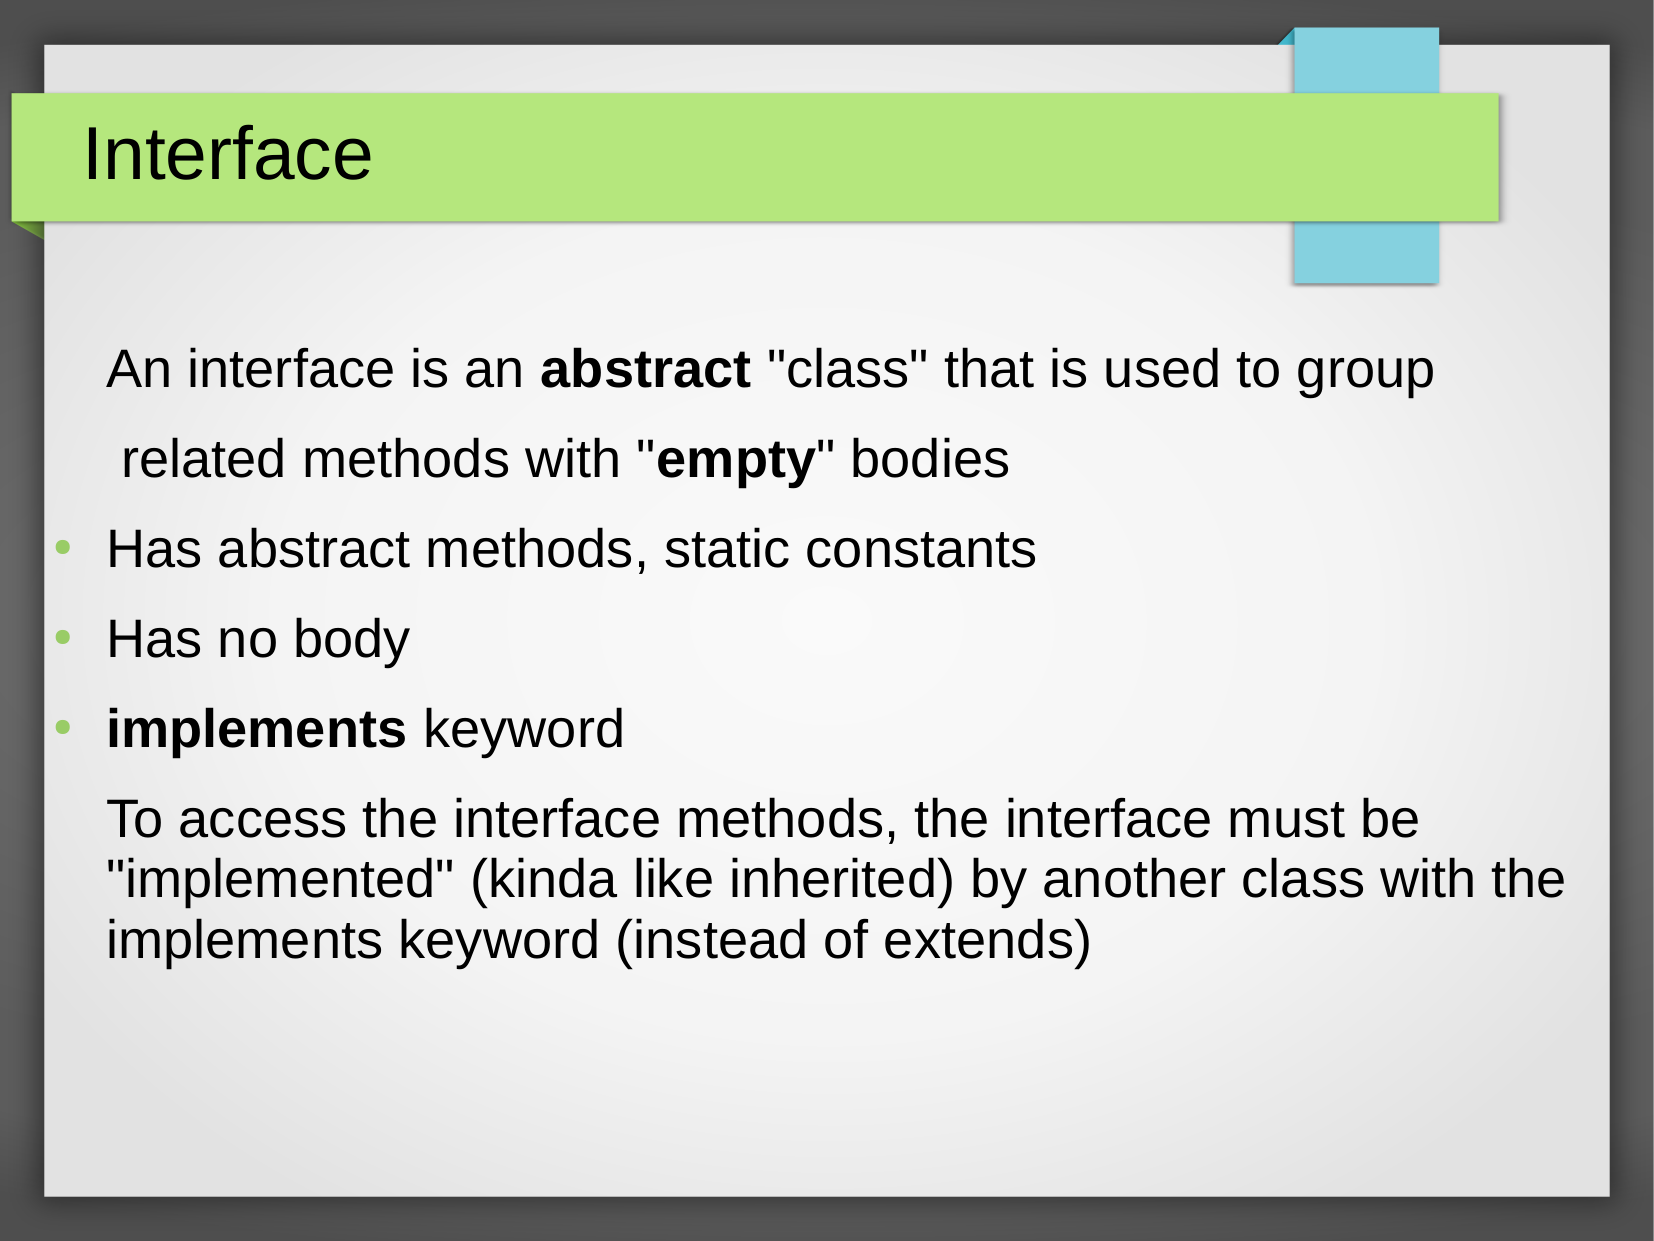

# Interface
An interface is an abstract "class" that is used to group
 related methods with "empty" bodies
Has abstract methods, static constants
Has no body
implements keyword
To access the interface methods, the interface must be "implemented" (kinda like inherited) by another class with the implements keyword (instead of extends)